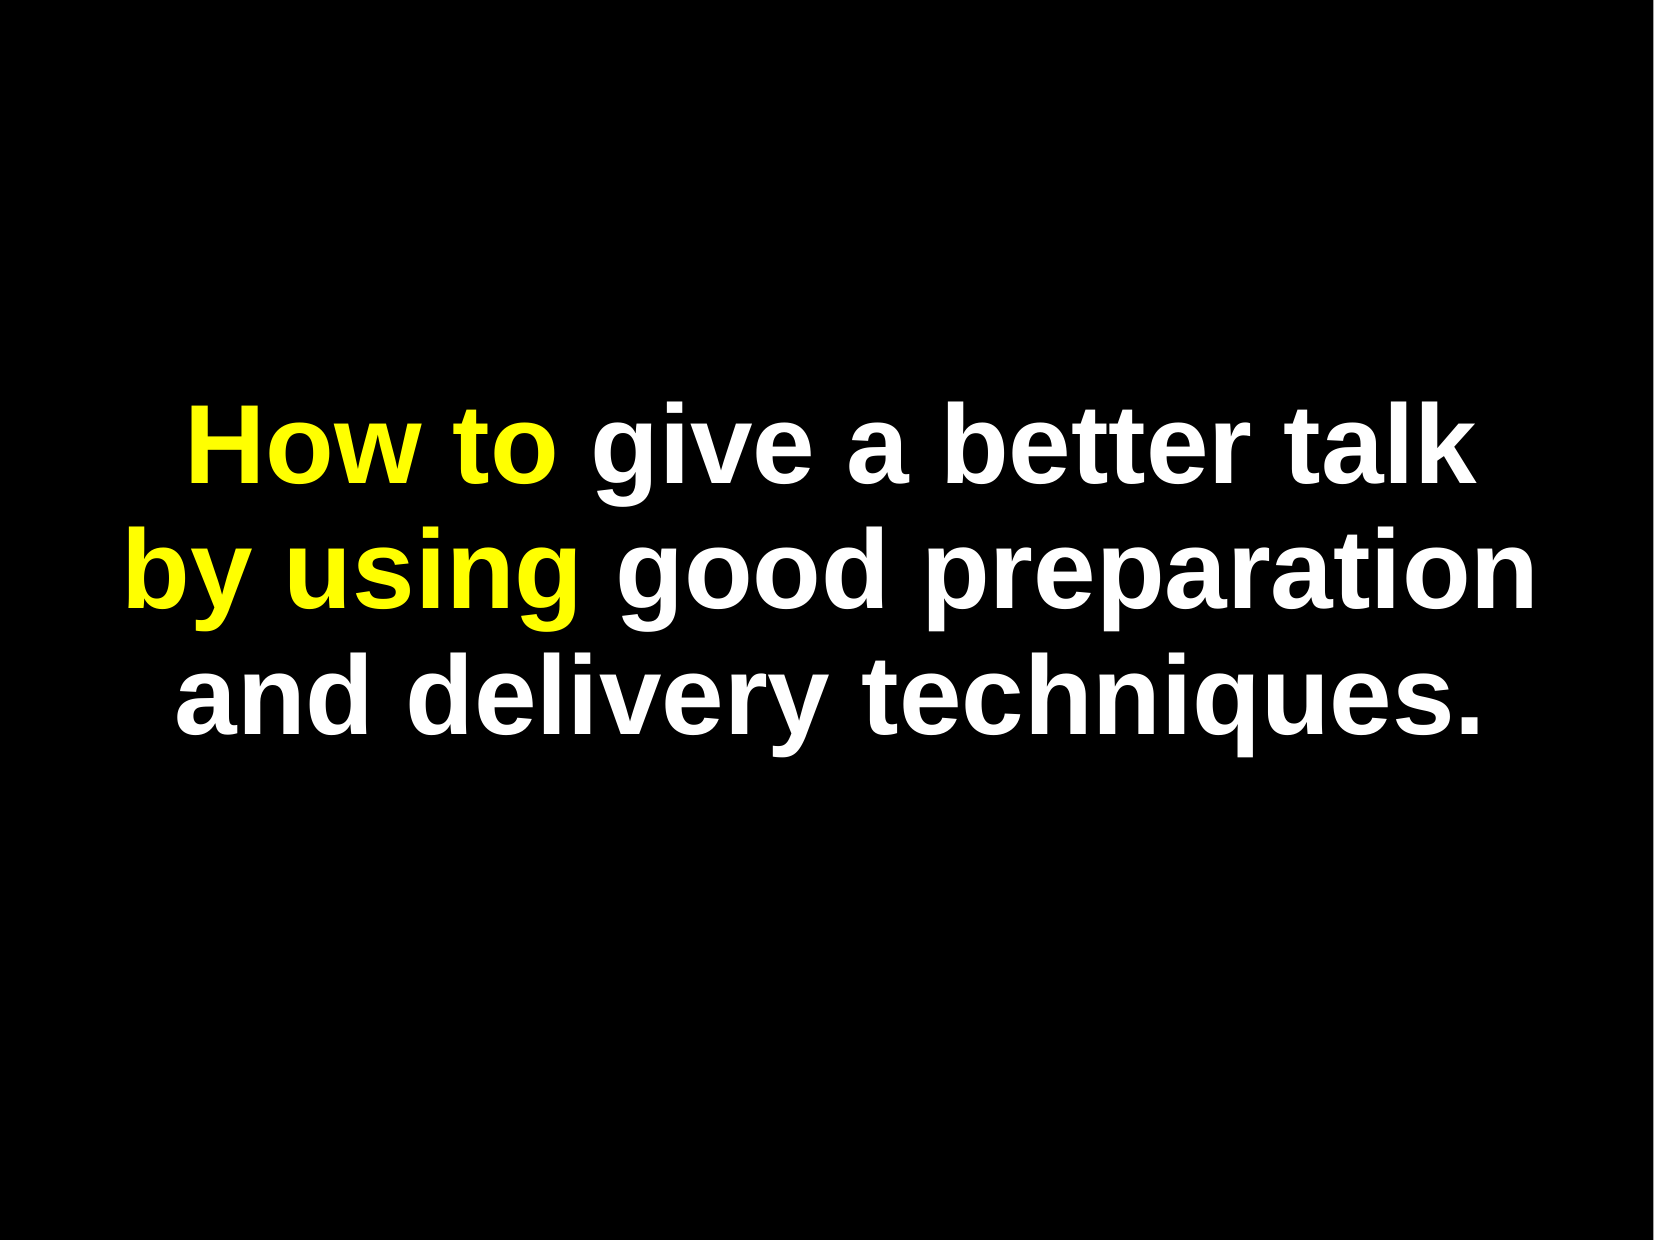

# How to give a better talk by using good preparation and delivery techniques.